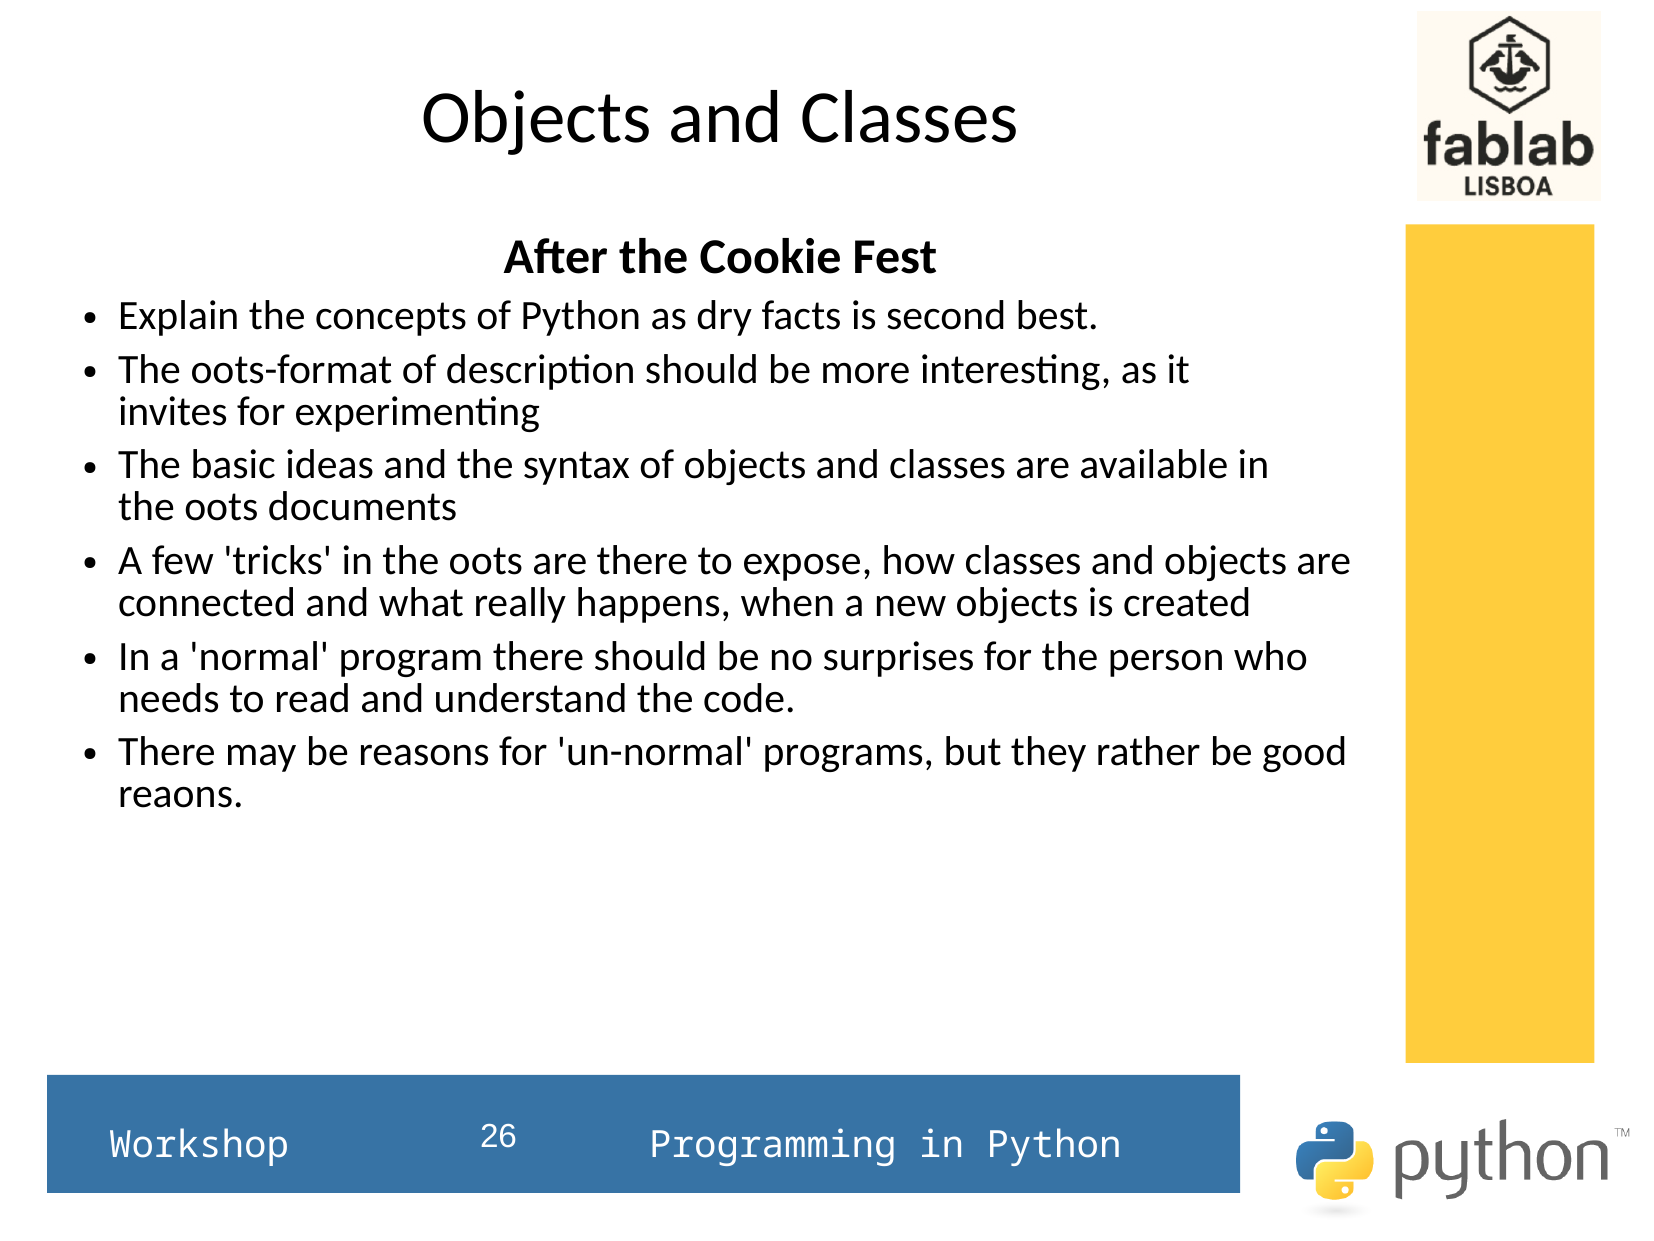

# Objects and Classes
After the Cookie Fest
Explain the concepts of Python as dry facts is second best.
The oots-format of description should be more interesting, as it
invites for experimenting
The basic ideas and the syntax of objects and classes are available in
the oots documents
A few 'tricks' in the oots are there to expose, how classes and objects are connected and what really happens, when a new objects is created
In a 'normal' program there should be no surprises for the person who needs to read and understand the code.
There may be reasons for 'un-normal' programs, but they rather be good reaons.
Workshop Programming in Python